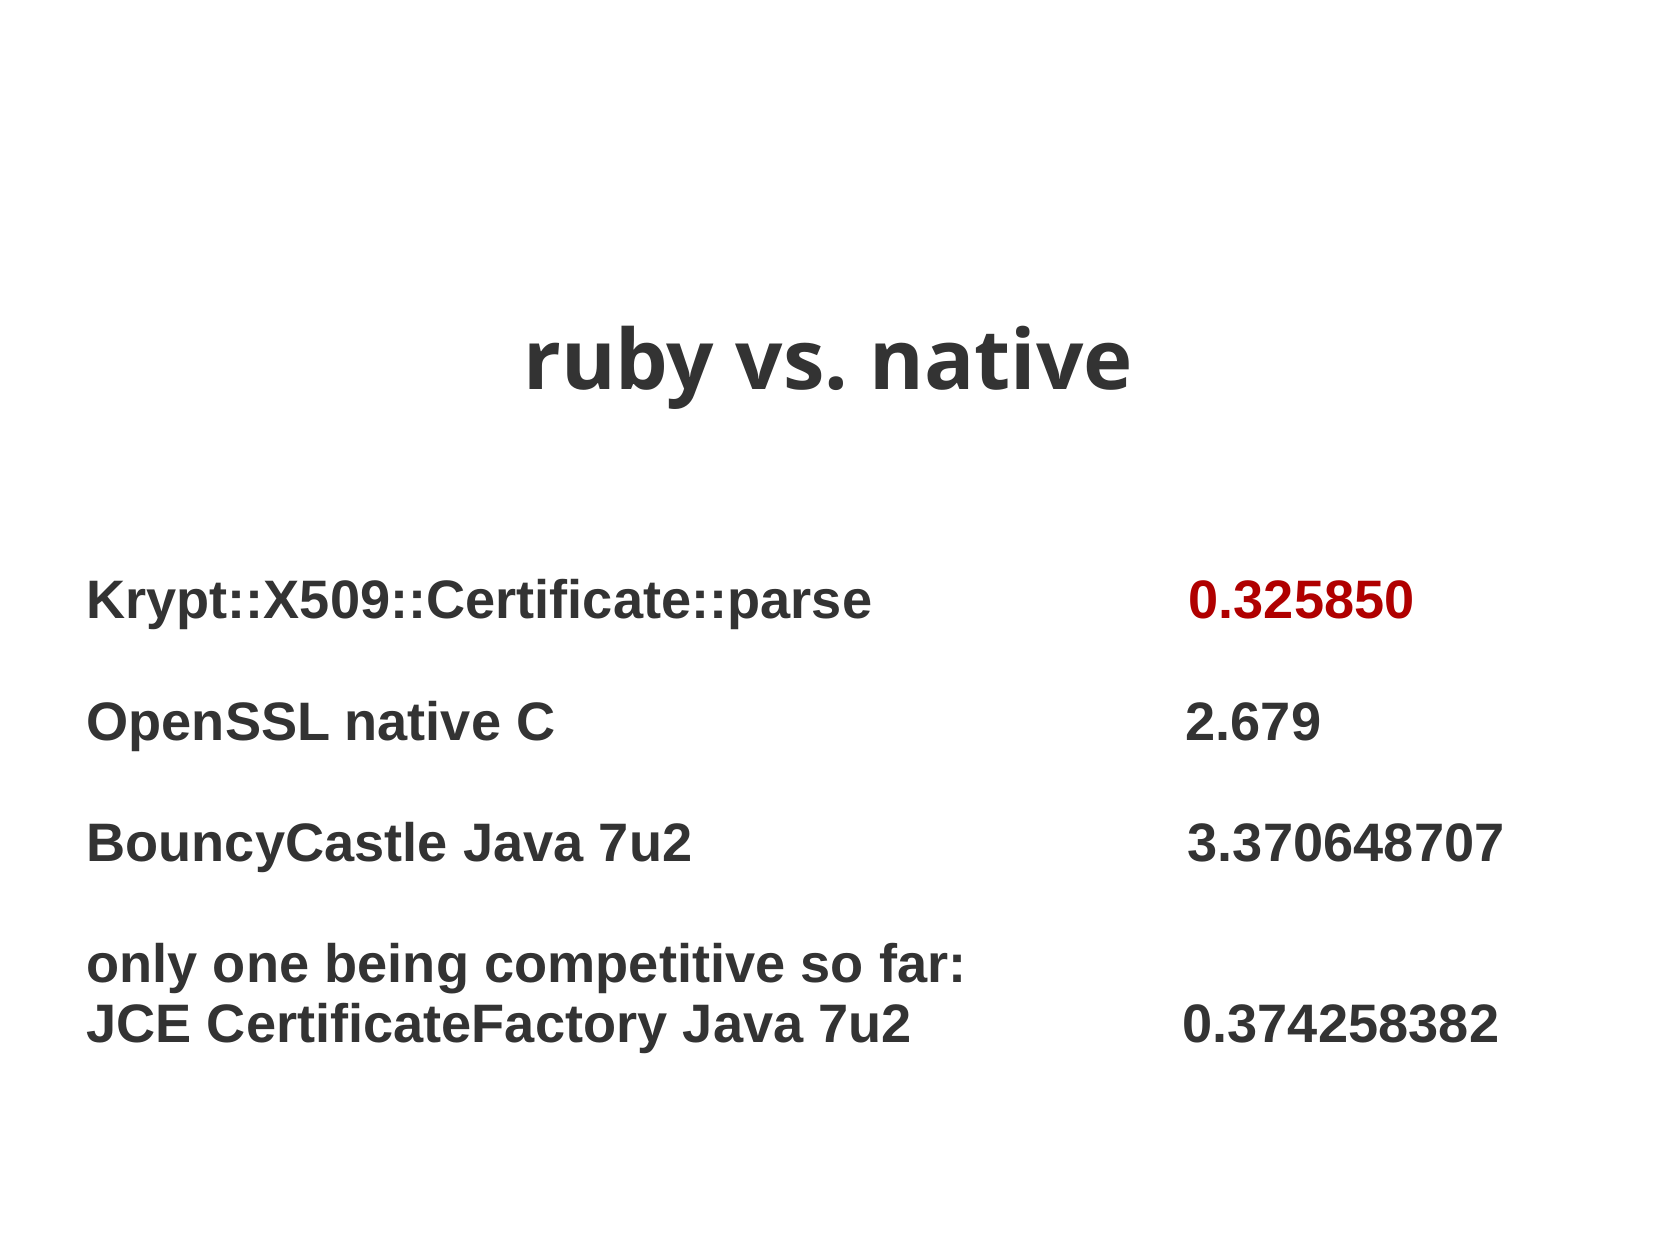

#
ruby vs. native
Krypt::X509::Certificate::parse 0.325850
OpenSSL native C 2.679
BouncyCastle Java 7u2 3.370648707
only one being competitive so far:
JCE CertificateFactory Java 7u2 0.374258382